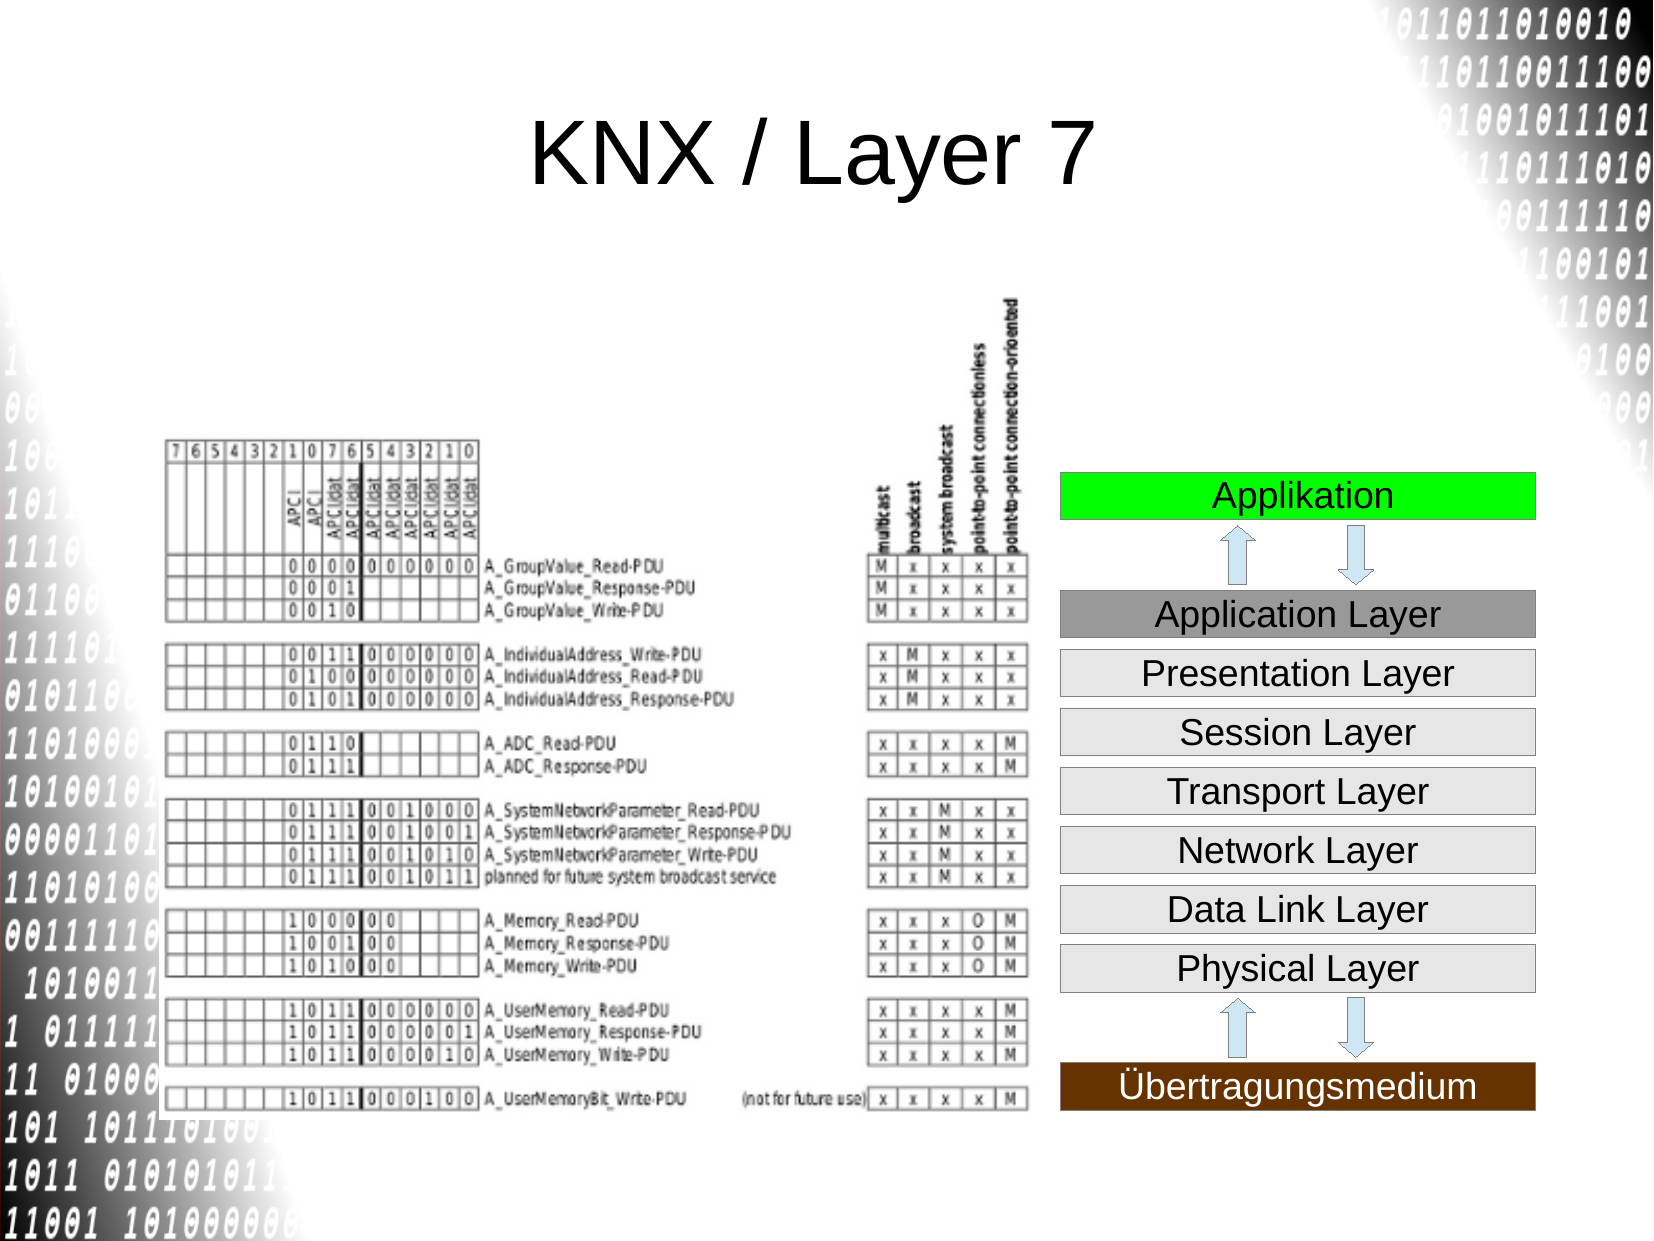

# KNX / Layer 7
 Applikation
Application Layer
Presentation Layer
Session Layer
Transport Layer
Network Layer
Data Link Layer
Physical Layer
Übertragungsmedium